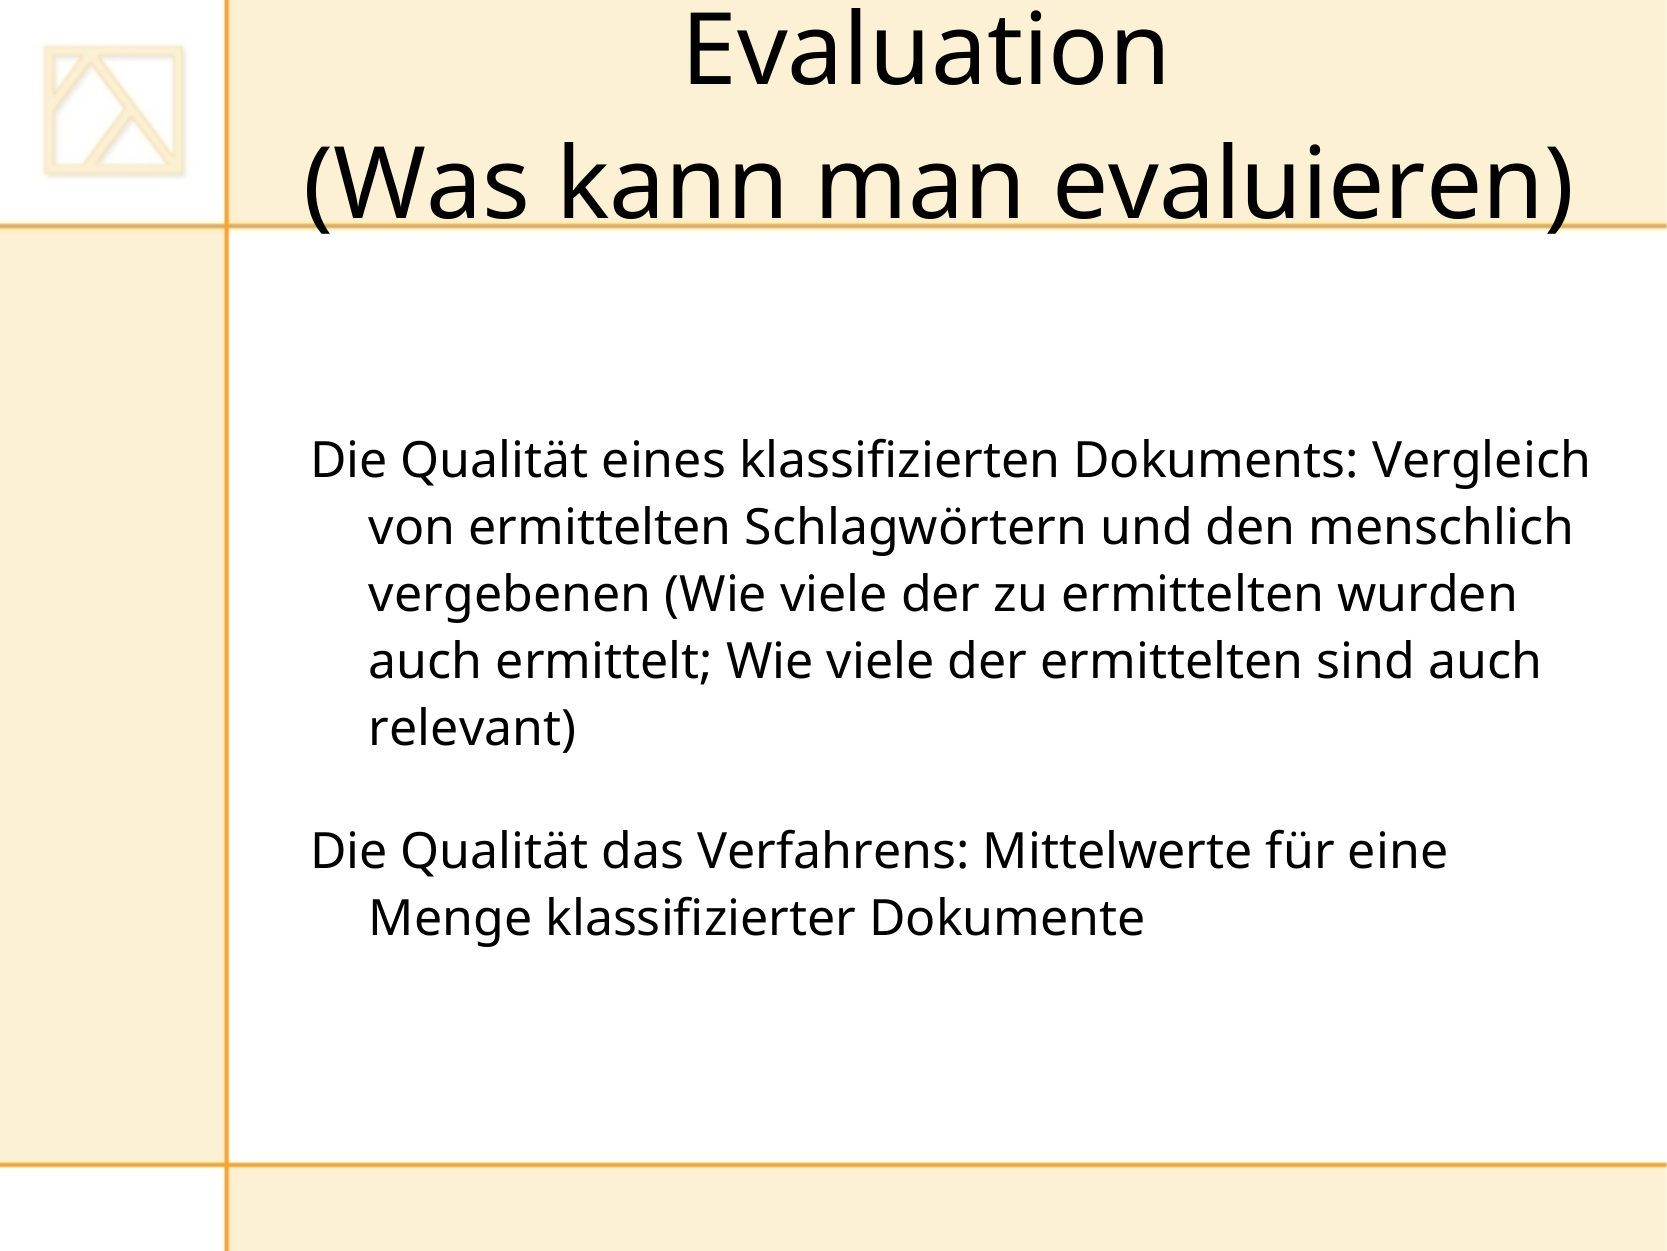

# Evaluation (Was kann man evaluieren)
Die Qualität eines klassifizierten Dokuments: Vergleich von ermittelten Schlagwörtern und den menschlich vergebenen (Wie viele der zu ermittelten wurden auch ermittelt; Wie viele der ermittelten sind auch relevant)
Die Qualität das Verfahrens: Mittelwerte für eine Menge klassifizierter Dokumente